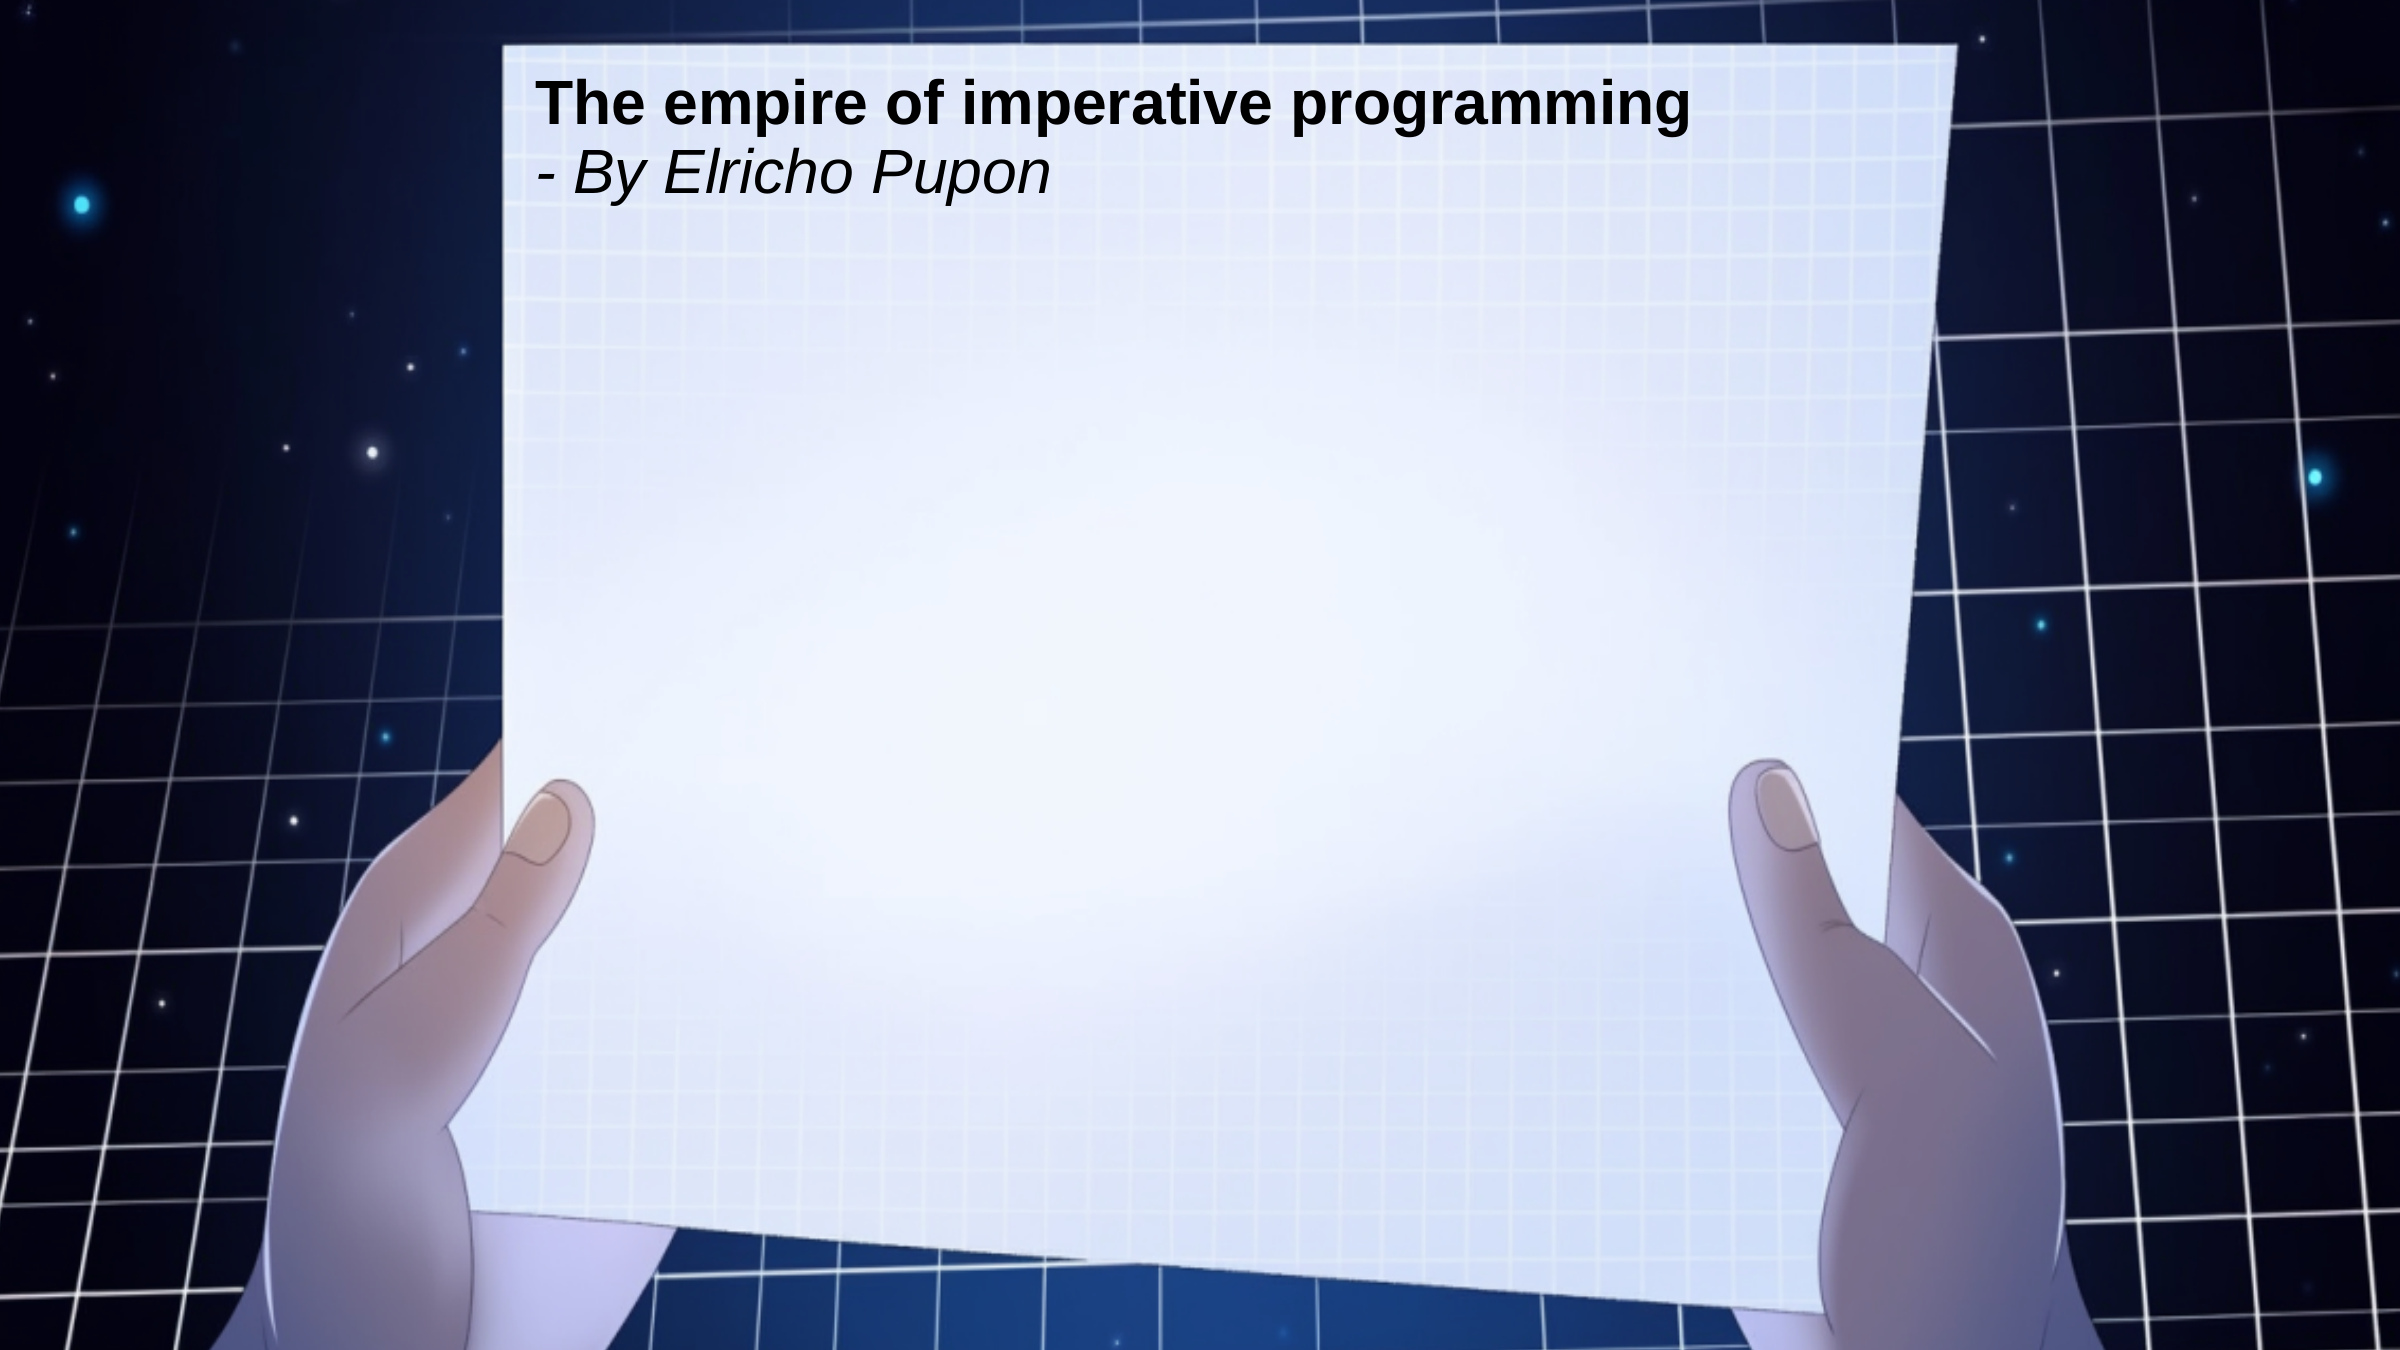

The empire of imperative programming
- By Elricho Pupon